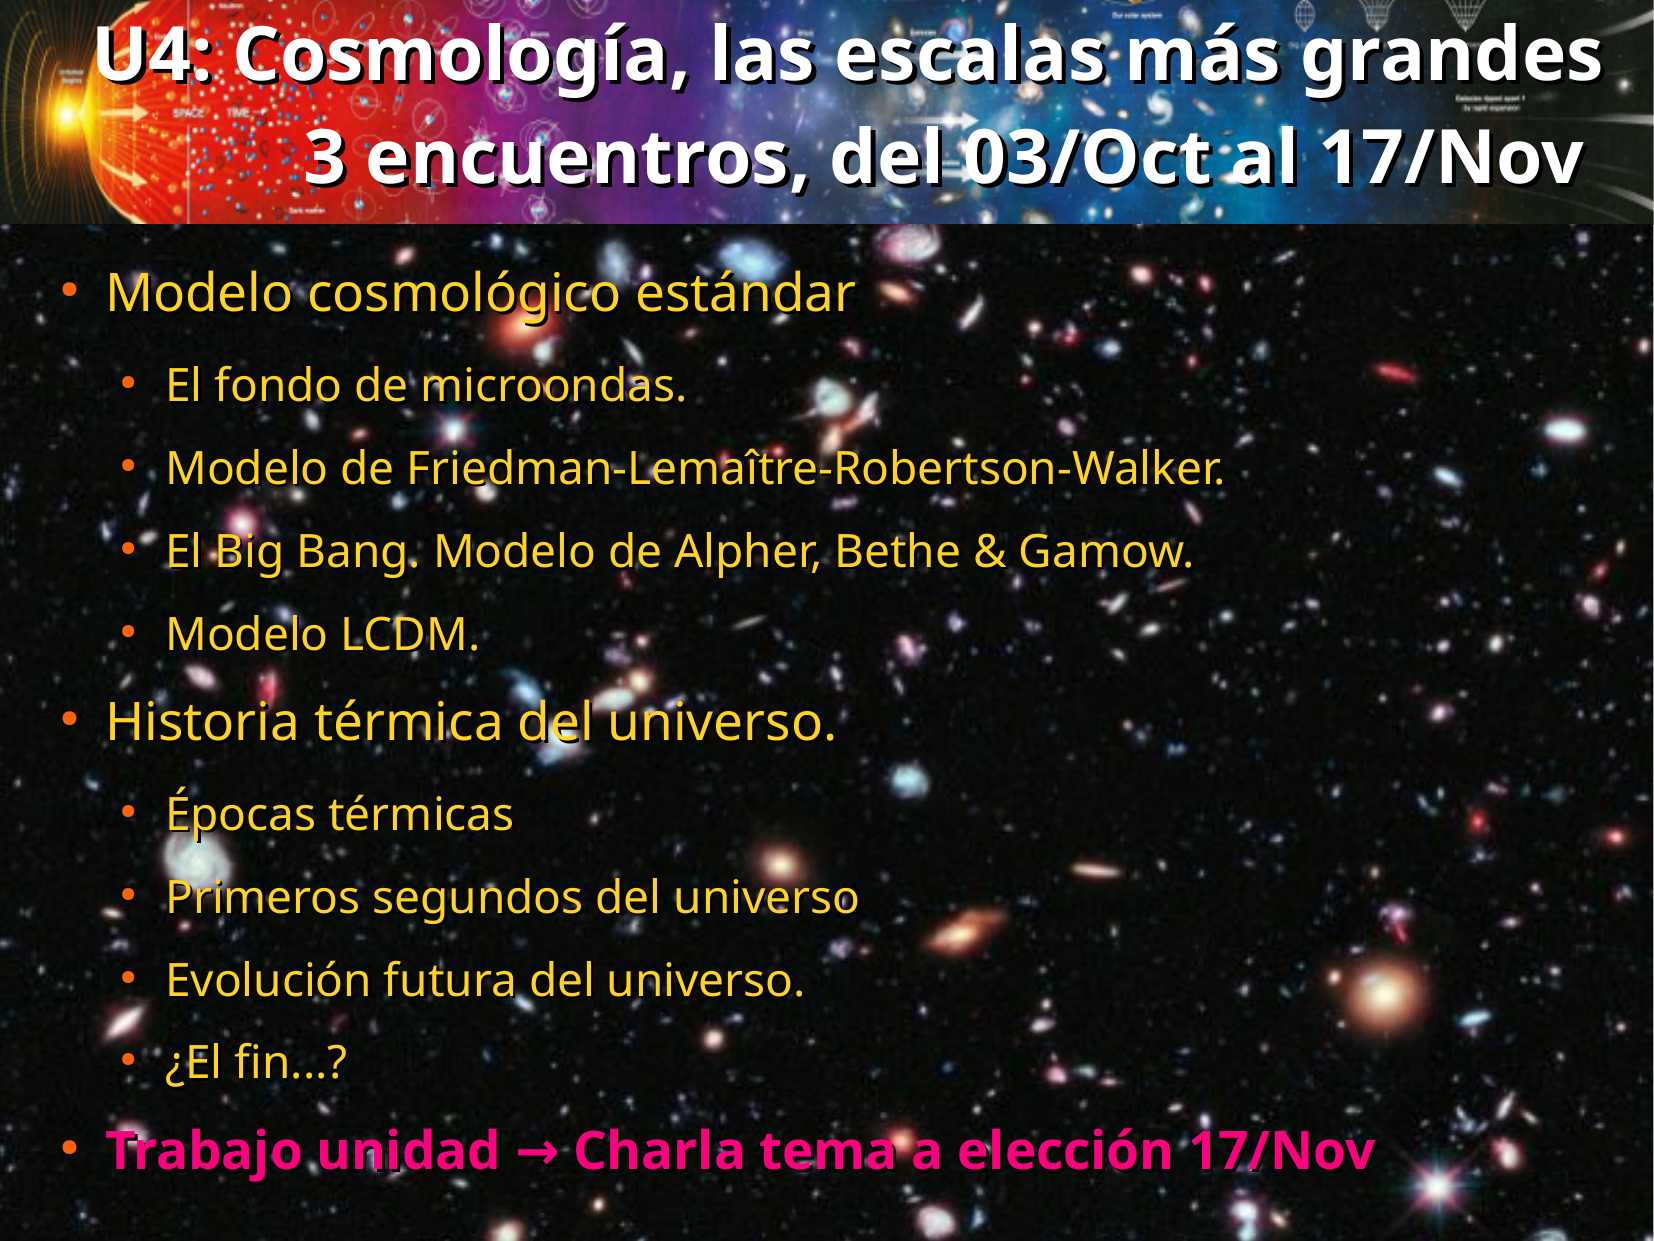

# U4: Cosmología, las escalas más grandes 3 encuentros, del 03/Oct al 17/Nov
Modelo cosmológico estándar
El fondo de microondas.
Modelo de Friedman-Lemaître-Robertson-Walker.
El Big Bang. Modelo de Alpher, Bethe & Gamow.
Modelo LCDM.
Historia térmica del universo.
Épocas térmicas
Primeros segundos del universo
Evolución futura del universo.
¿El fin...?
Trabajo unidad → Charla tema a elección 17/Nov
H. Asorey - Física IV B
15